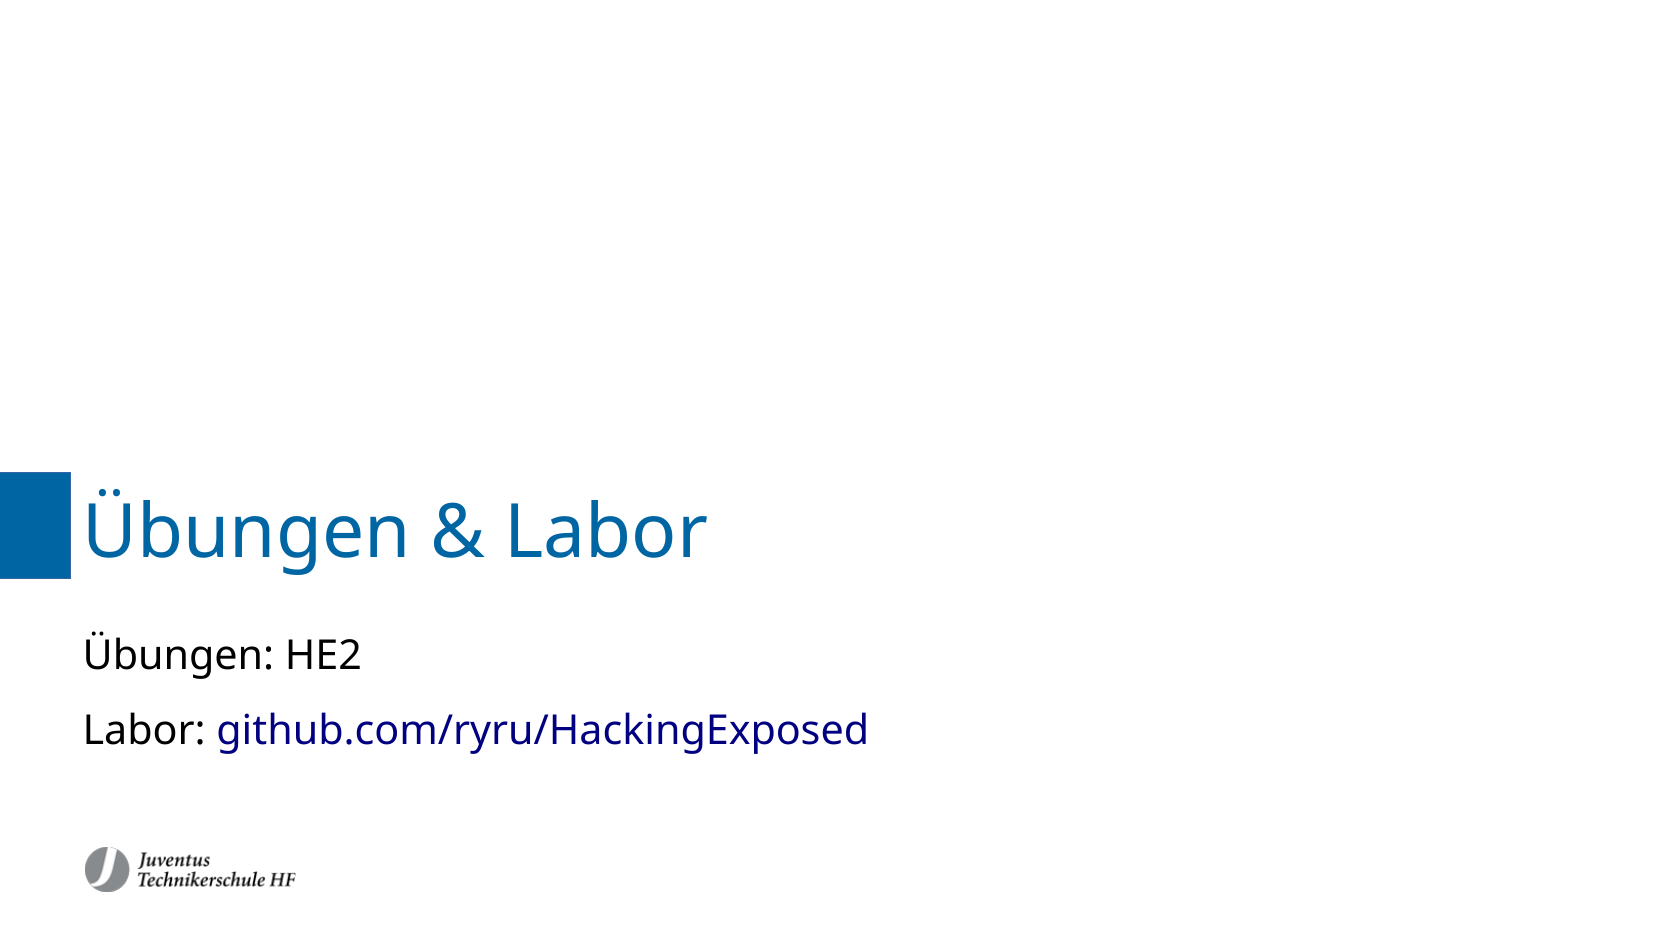

# Übungen & Labor
Übungen: HE2
Labor: github.com/ryru/HackingExposed